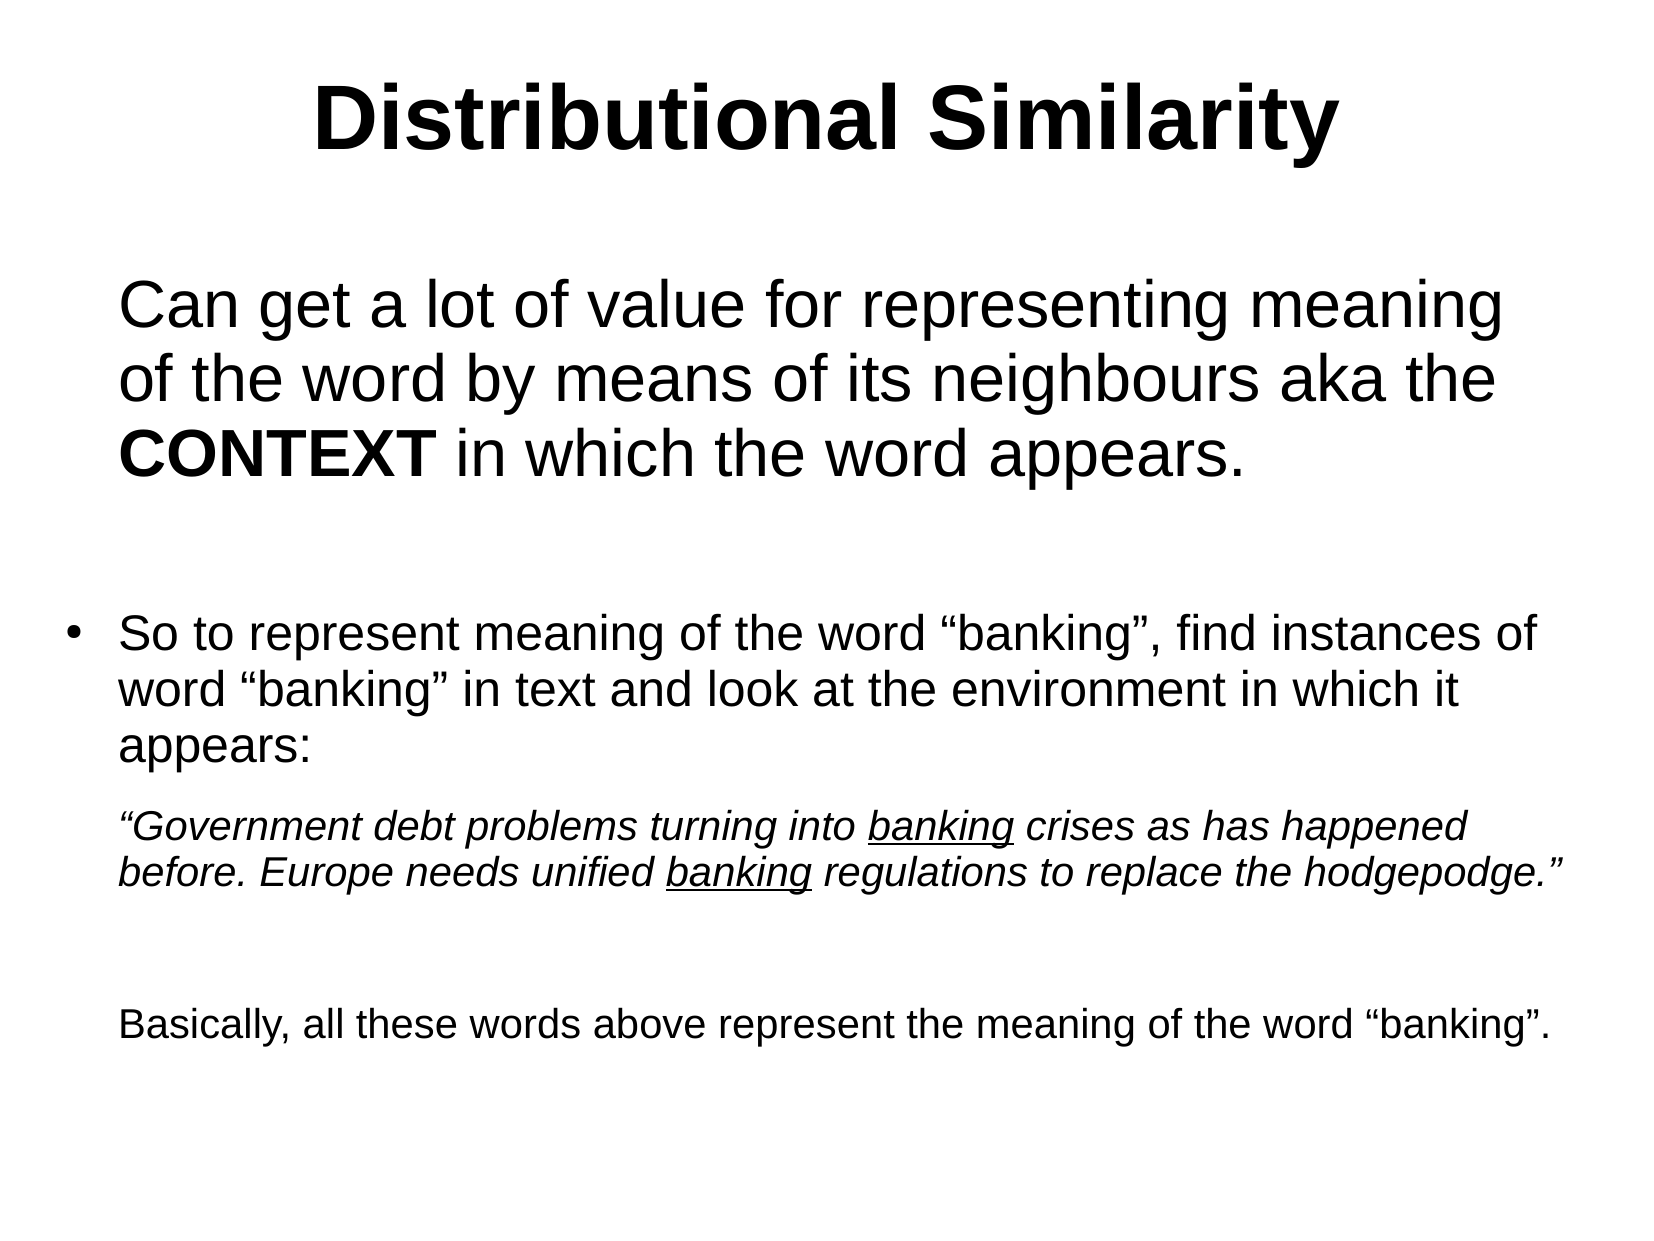

# Distributional Similarity
Can get a lot of value for representing meaning of the word by means of its neighbours aka the CONTEXT in which the word appears.
So to represent meaning of the word “banking”, find instances of word “banking” in text and look at the environment in which it appears:
“Government debt problems turning into banking crises as has happened before. Europe needs unified banking regulations to replace the hodgepodge.”
Basically, all these words above represent the meaning of the word “banking”.